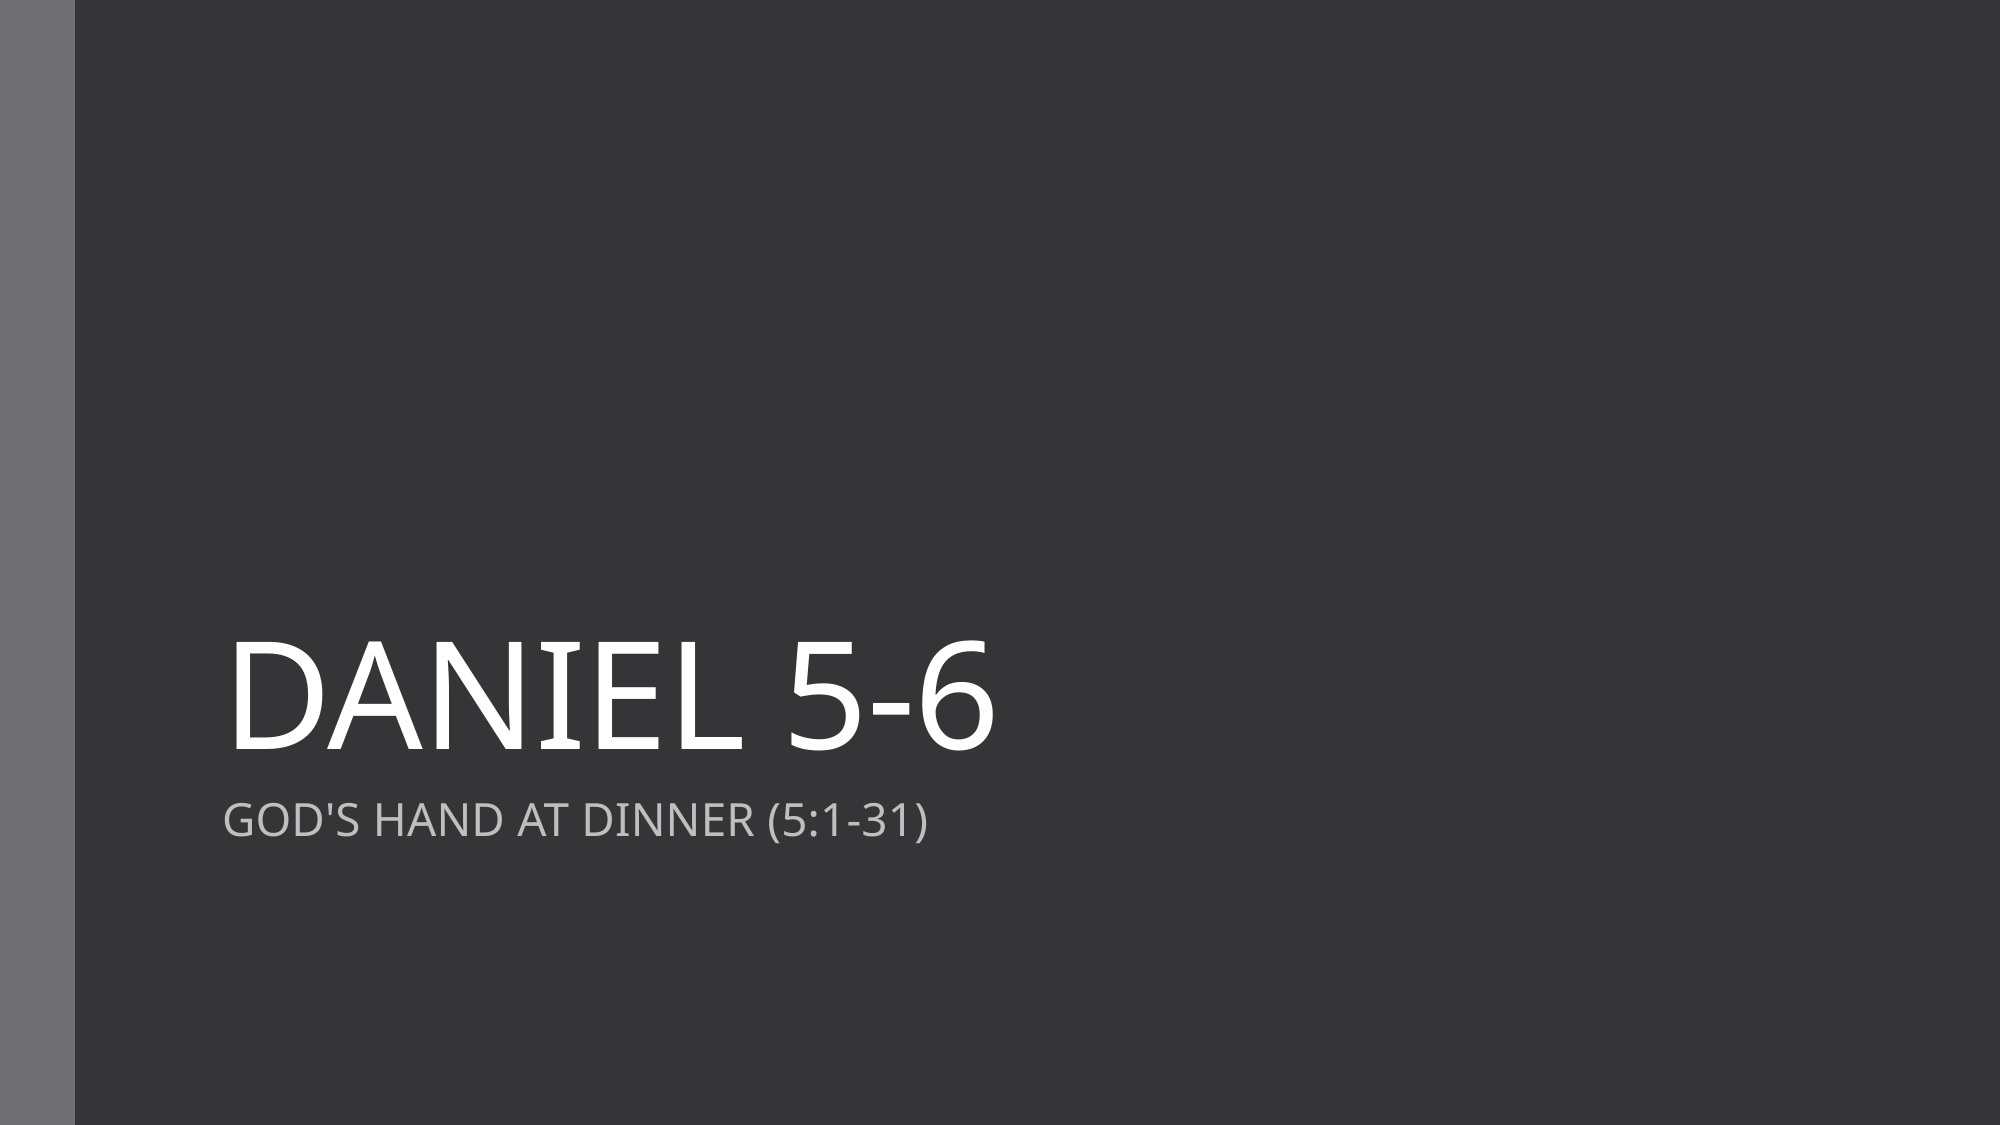

# DANIEL 5-6
GOD'S HAND AT DINNER (5:1-31)